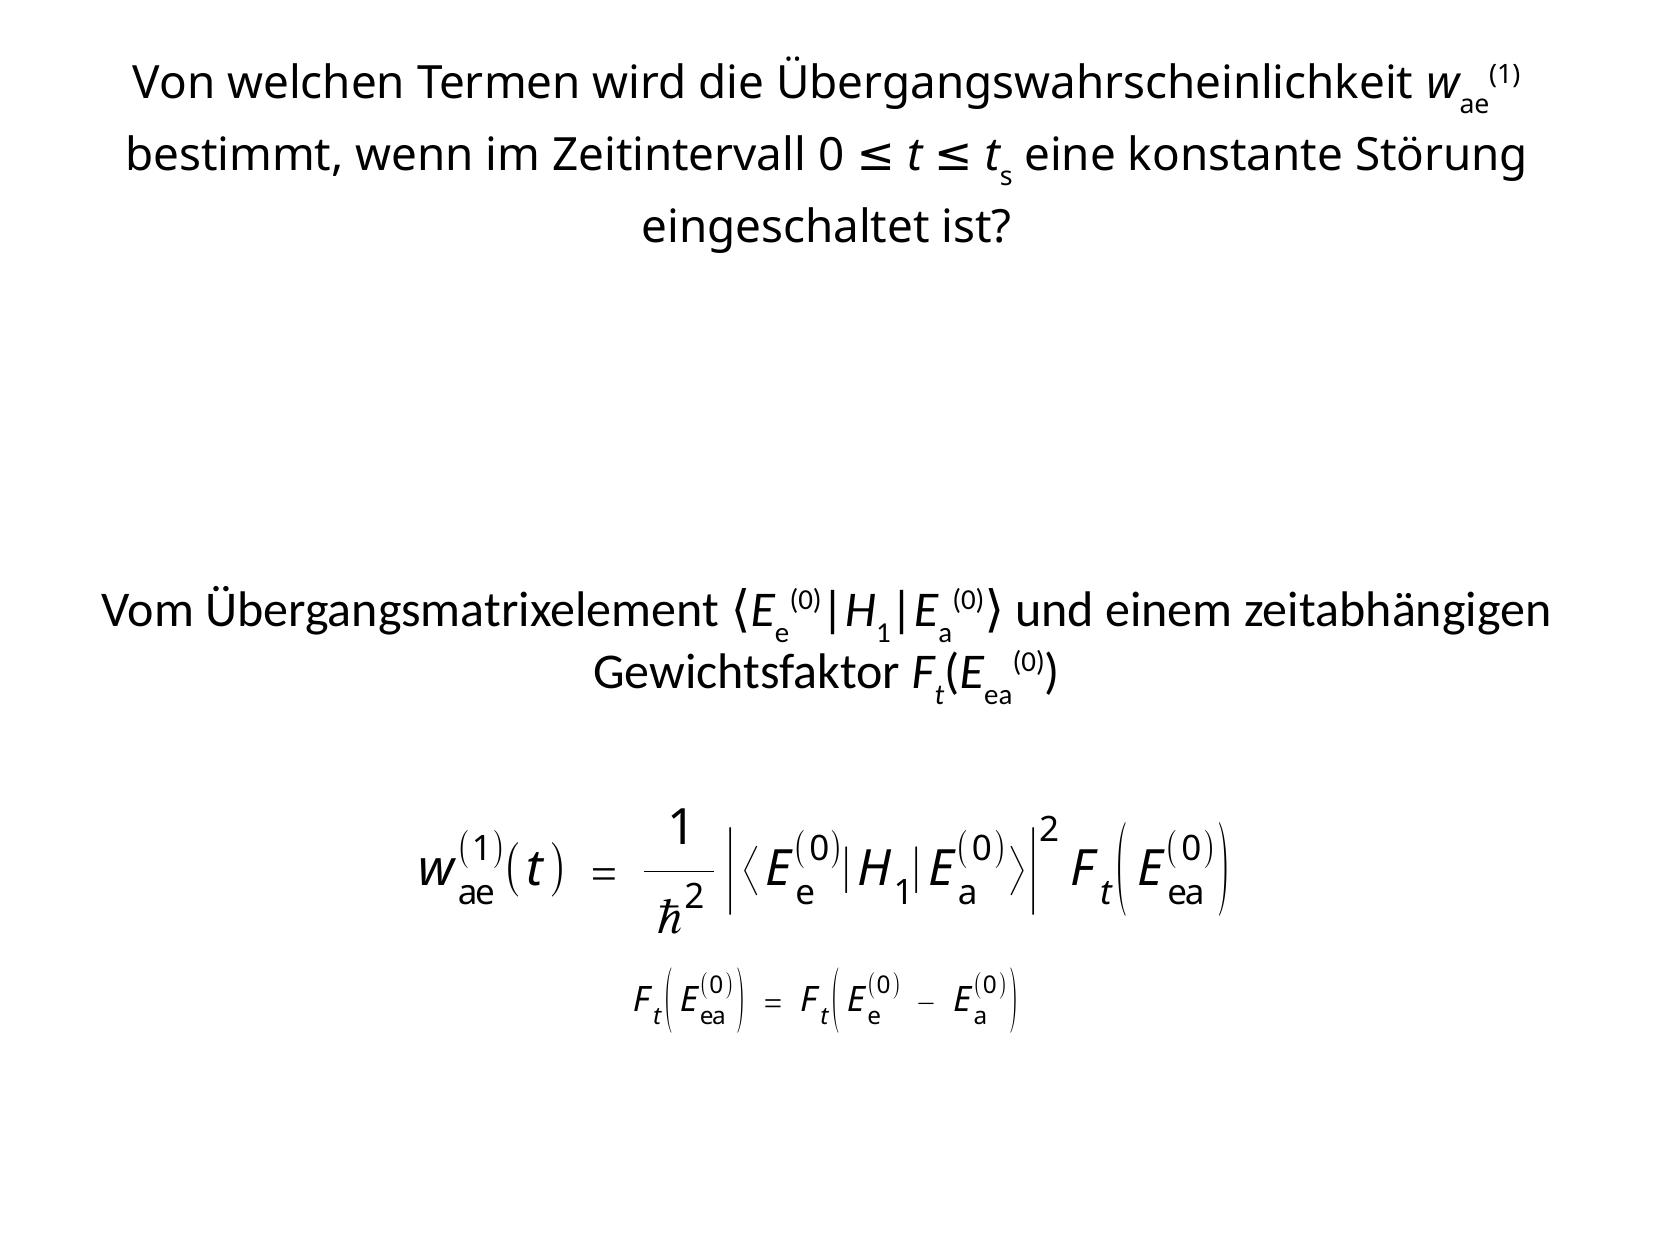

# Von welchen Termen wird die Übergangswahrscheinlichkeit wae(1) bestimmt, wenn im Zeitintervall 0 ≤ t ≤ ts eine konstante Störung eingeschaltet ist?
Vom Übergangsmatrixelement ⟨Ee(0)|H1|Ea(0)⟩ und einem zeitabhängigen Gewichtsfaktor Ft(Eea(0))